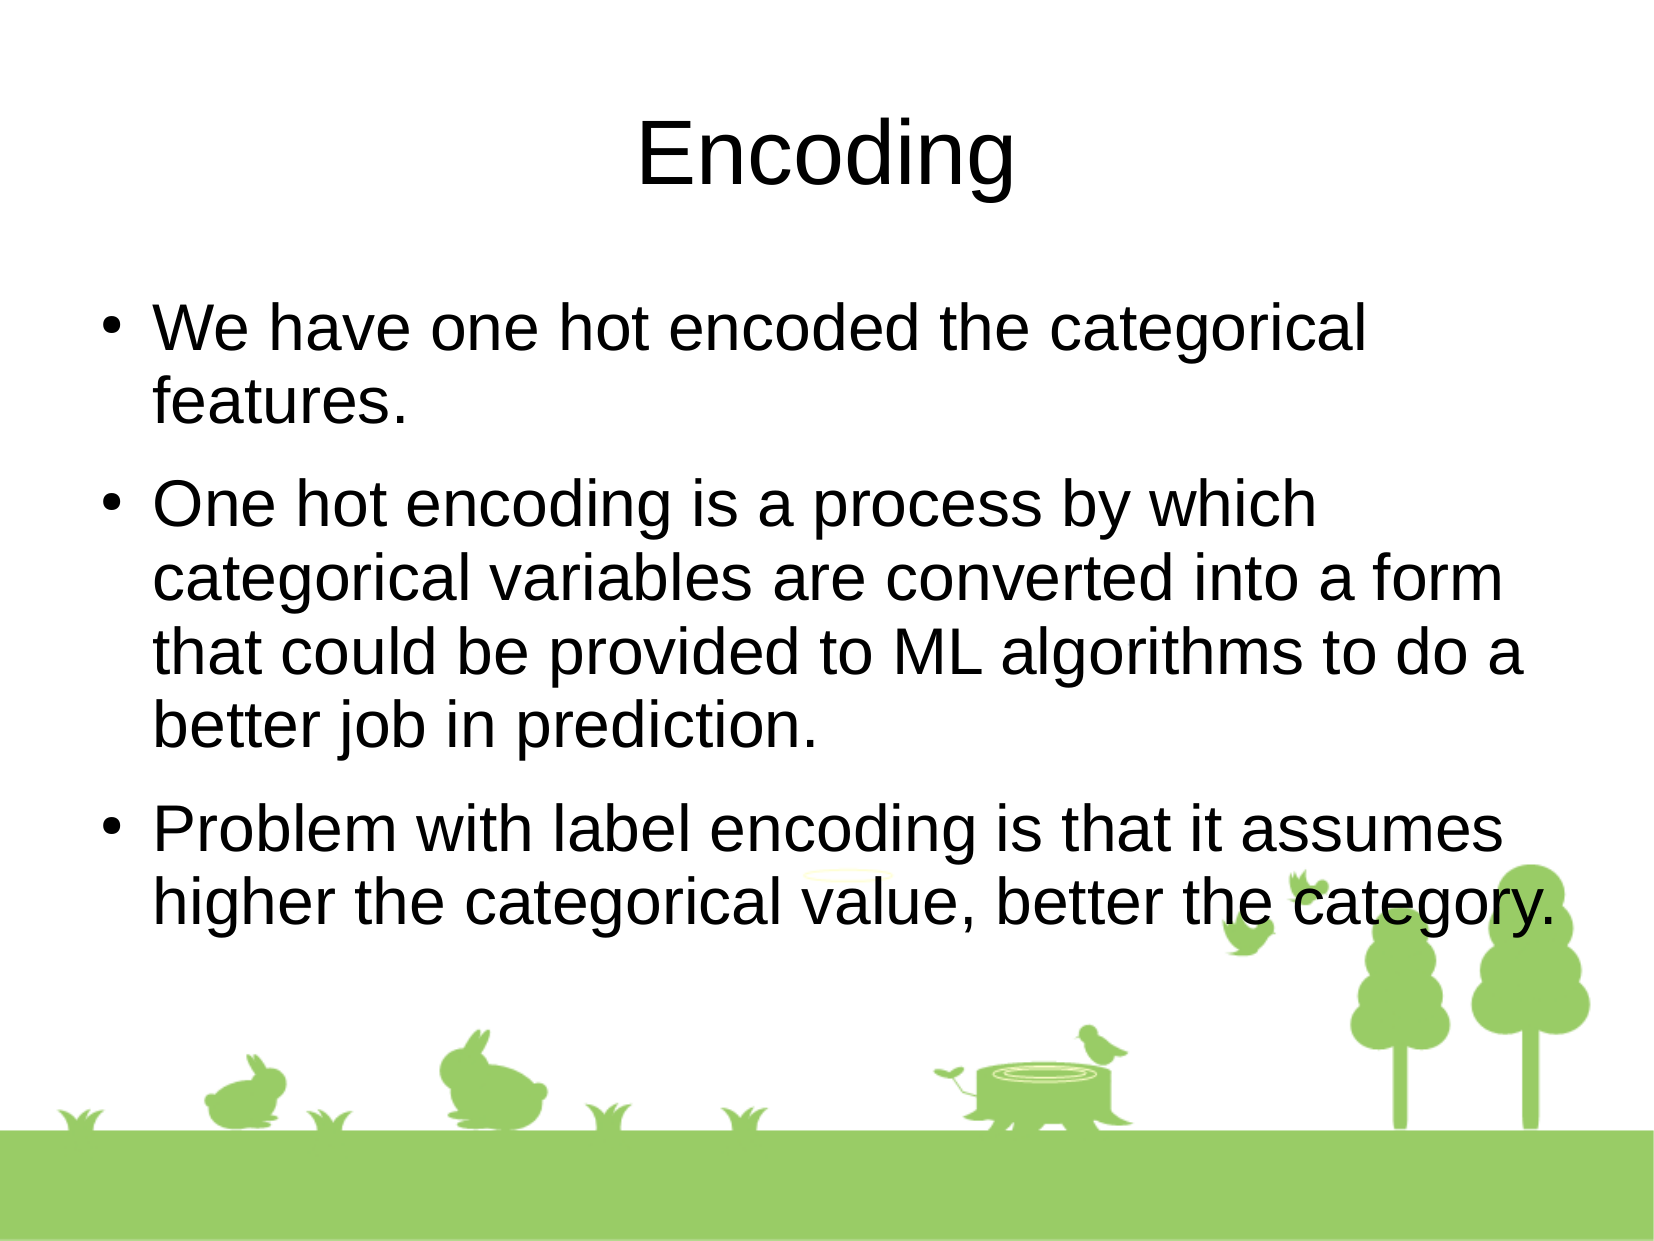

# Encoding
We have one hot encoded the categorical features.
One hot encoding is a process by which categorical variables are converted into a form that could be provided to ML algorithms to do a better job in prediction.
Problem with label encoding is that it assumes higher the categorical value, better the category.